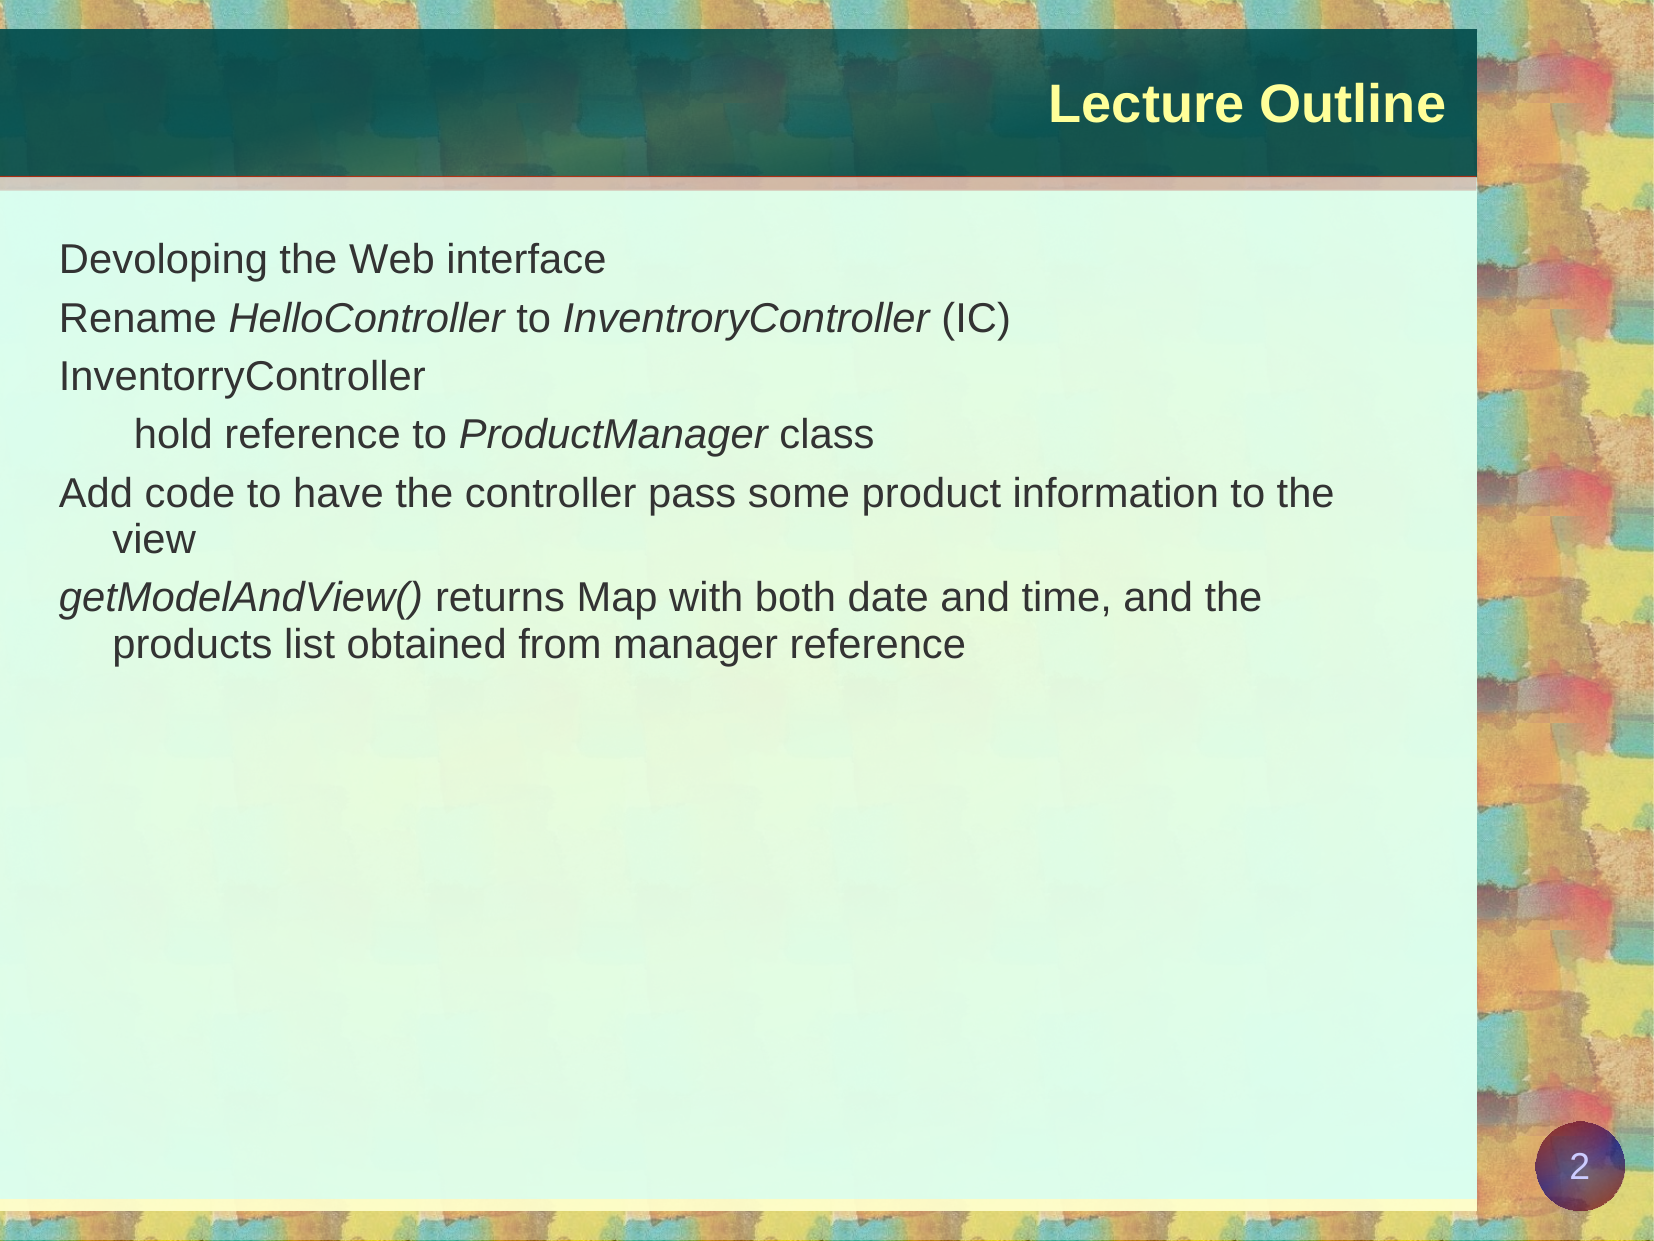

# Lecture Outline
Devoloping the Web interface
Rename HelloController to InventroryController (IC)
InventorryController
hold reference to ProductManager class
Add code to have the controller pass some product information to the view
getModelAndView() returns Map with both date and time, and the products list obtained from manager reference